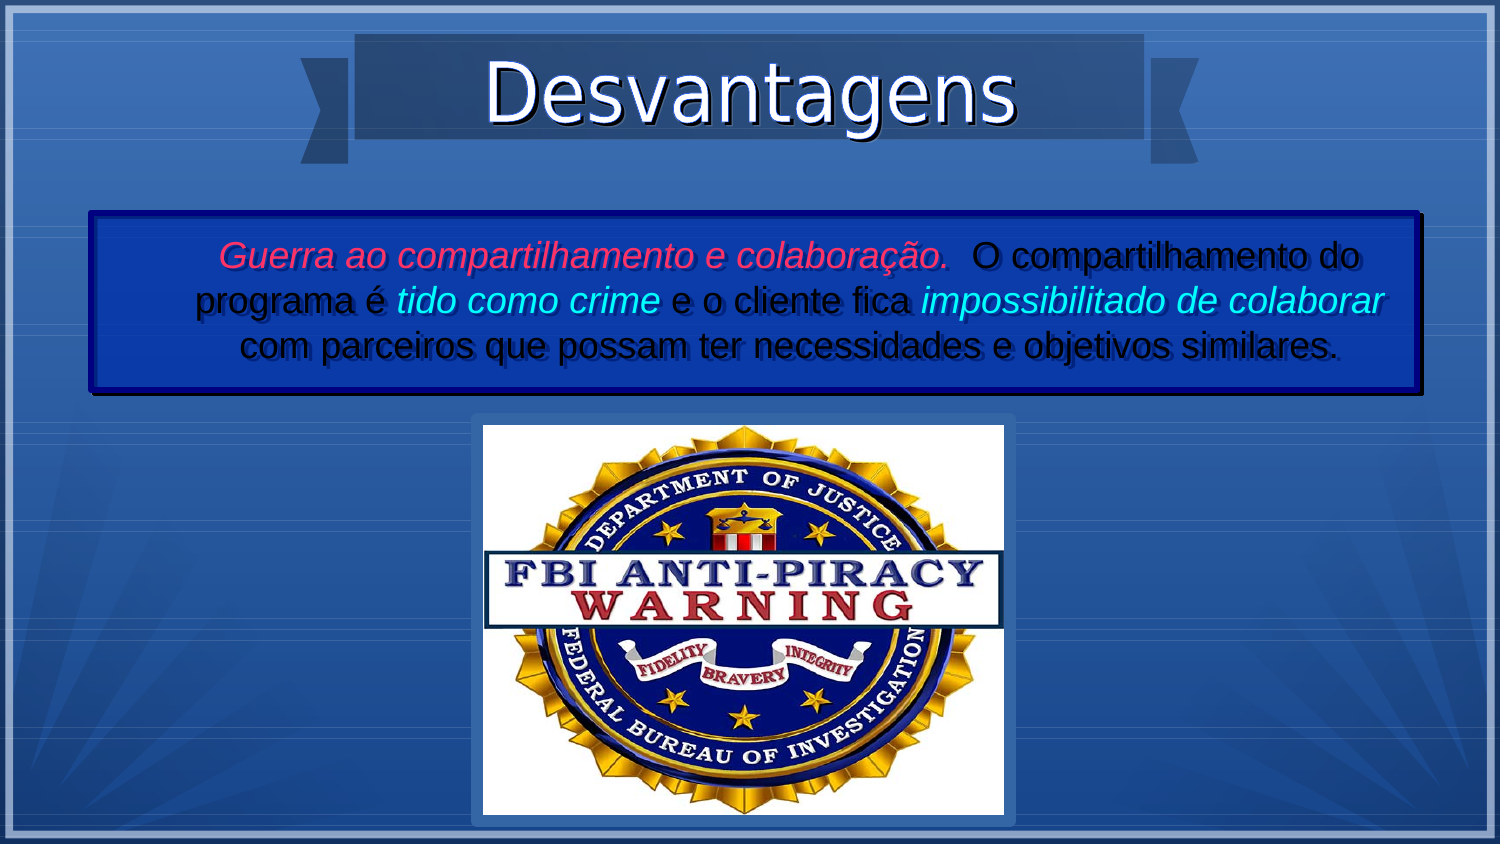

# Desvantagens
Guerra ao compartilhamento e colaboração. O compartilhamento do programa é tido como crime e o cliente fica impossibilitado de colaborar com parceiros que possam ter necessidades e objetivos similares.